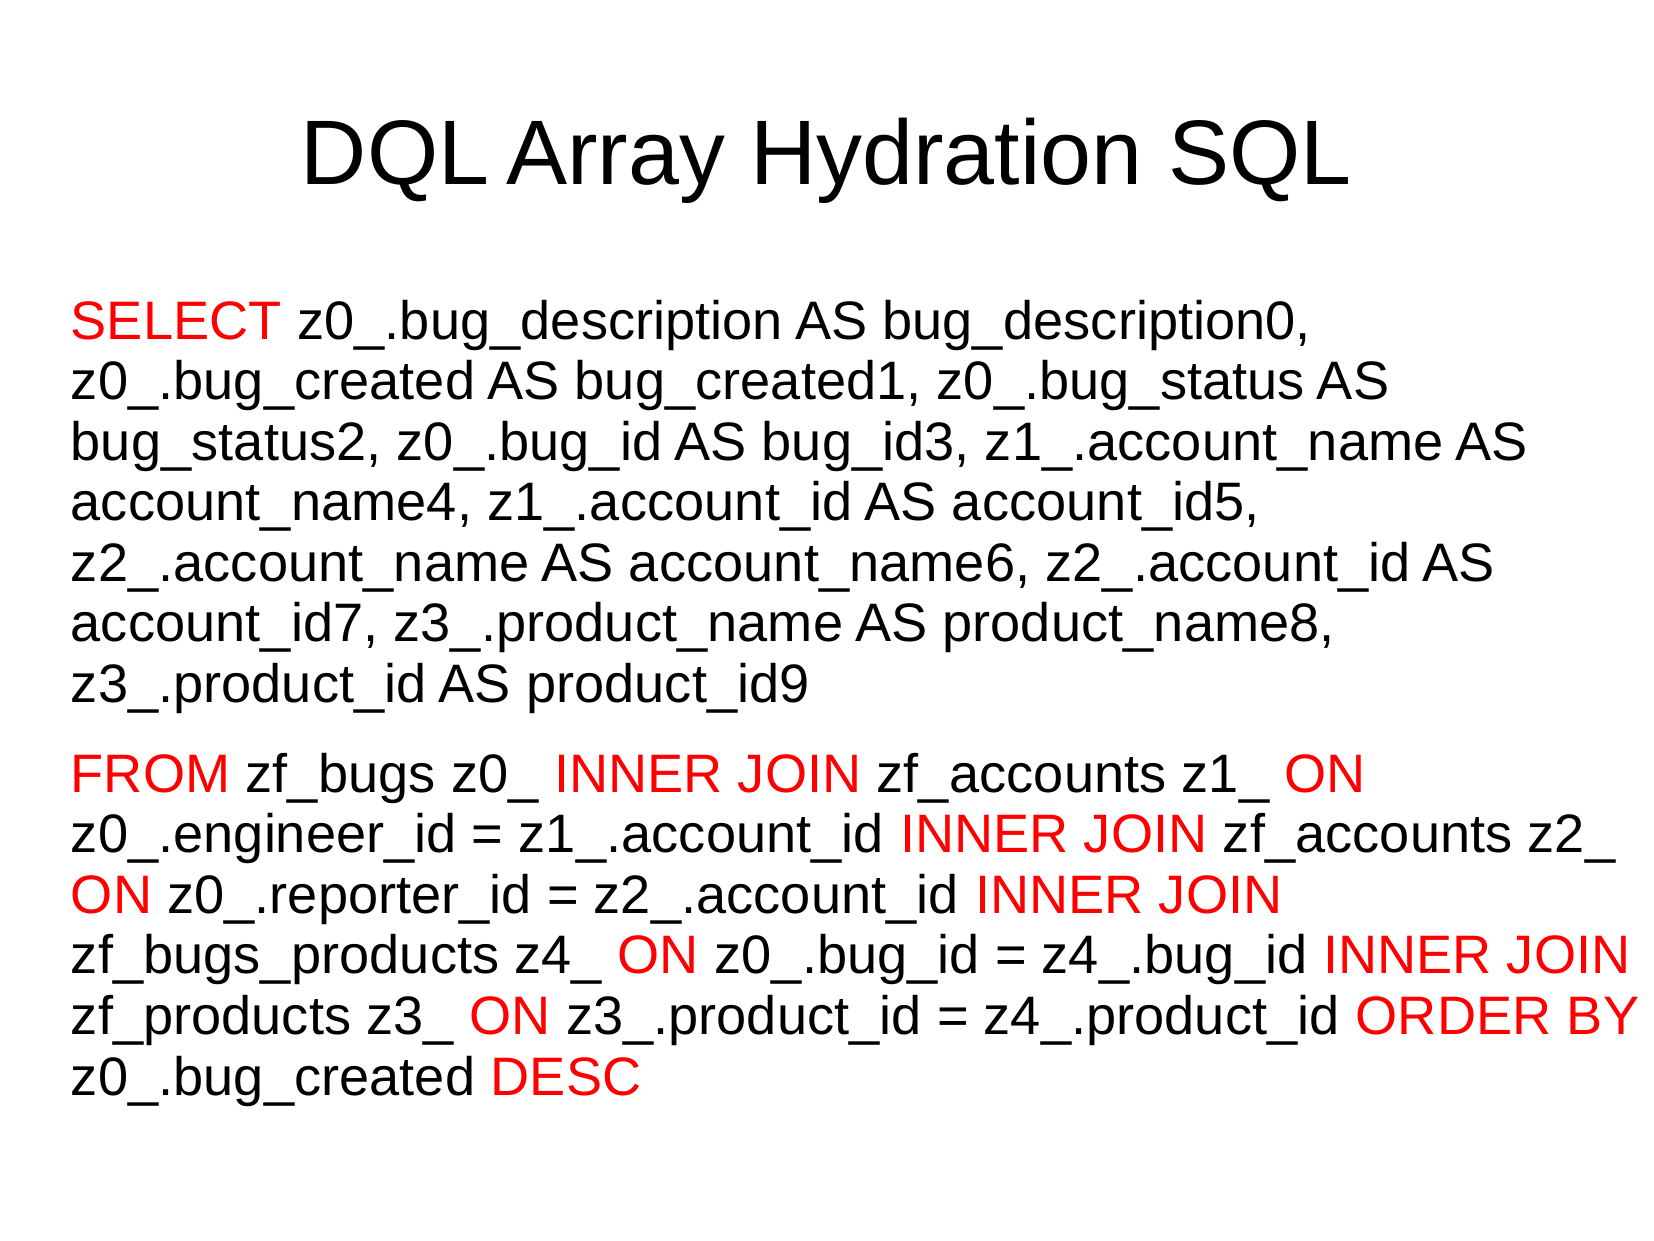

# DQL Array Hydration SQL
SELECT z0_.bug_description AS bug_description0, z0_.bug_created AS bug_created1, z0_.bug_status AS bug_status2, z0_.bug_id AS bug_id3, z1_.account_name AS account_name4, z1_.account_id AS account_id5, z2_.account_name AS account_name6, z2_.account_id AS account_id7, z3_.product_name AS product_name8, z3_.product_id AS product_id9
FROM zf_bugs z0_ INNER JOIN zf_accounts z1_ ON z0_.engineer_id = z1_.account_id INNER JOIN zf_accounts z2_ ON z0_.reporter_id = z2_.account_id INNER JOIN zf_bugs_products z4_ ON z0_.bug_id = z4_.bug_id INNER JOIN zf_products z3_ ON z3_.product_id = z4_.product_id ORDER BY z0_.bug_created DESC